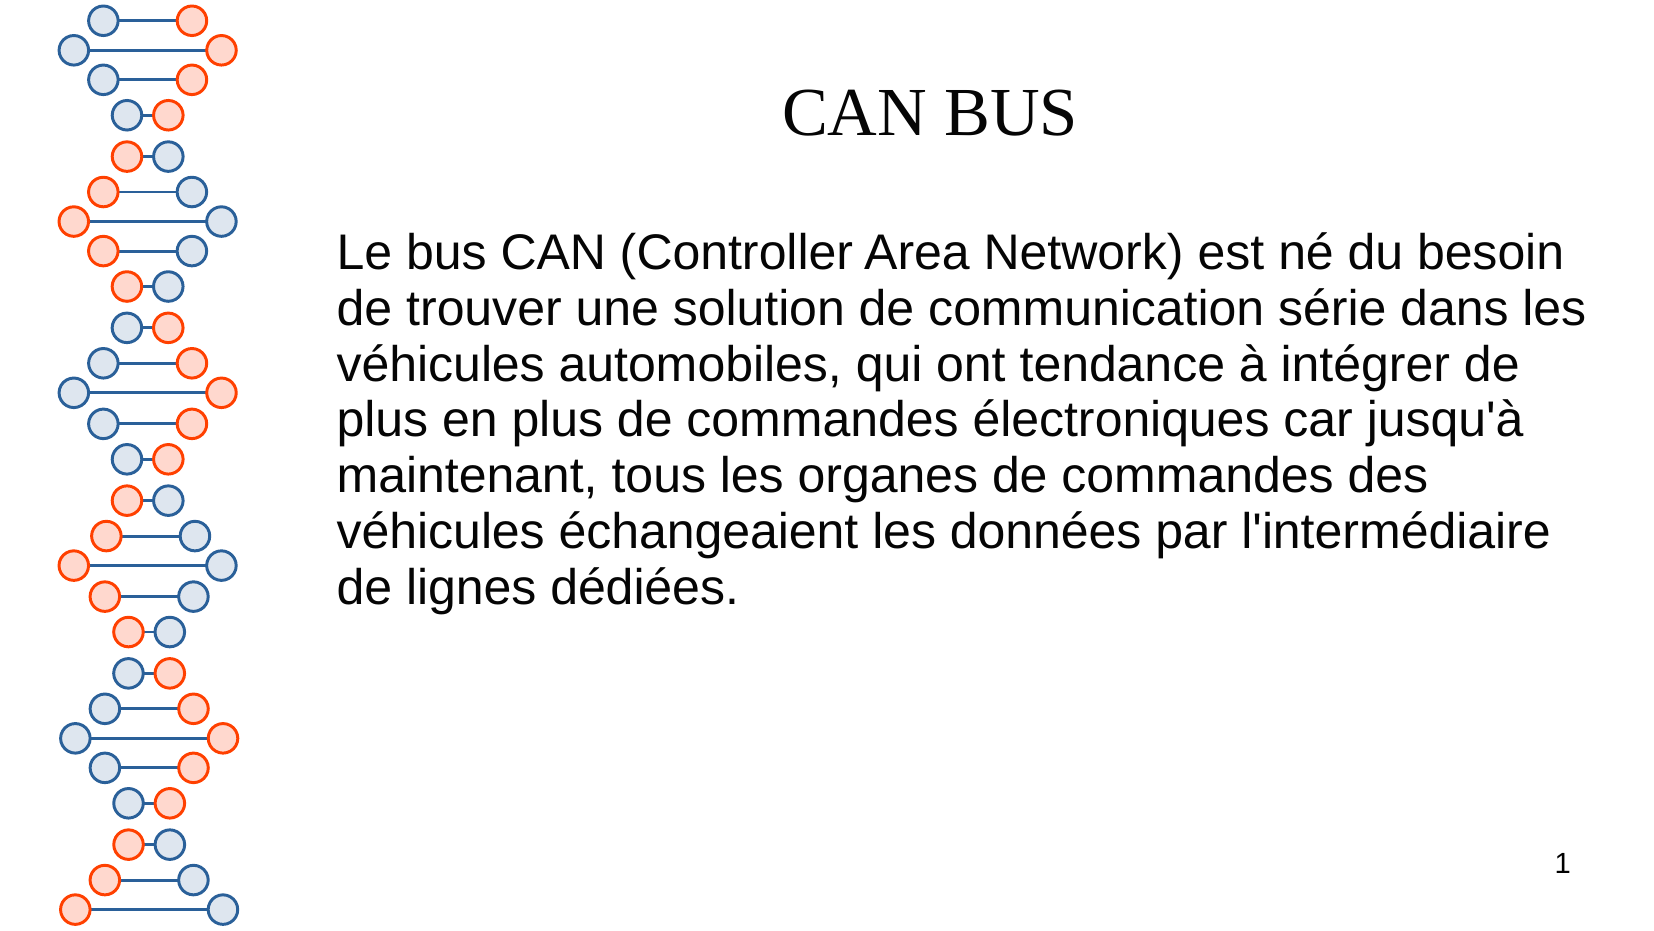

# CAN BUS
Le bus CAN (Controller Area Network) est né du besoin de trouver une solution de communication série dans les véhicules automobiles, qui ont tendance à intégrer de plus en plus de commandes électroniques car jusqu'à maintenant, tous les organes de commandes des véhicules échangeaient les données par l'intermédiaire de lignes dédiées.
1